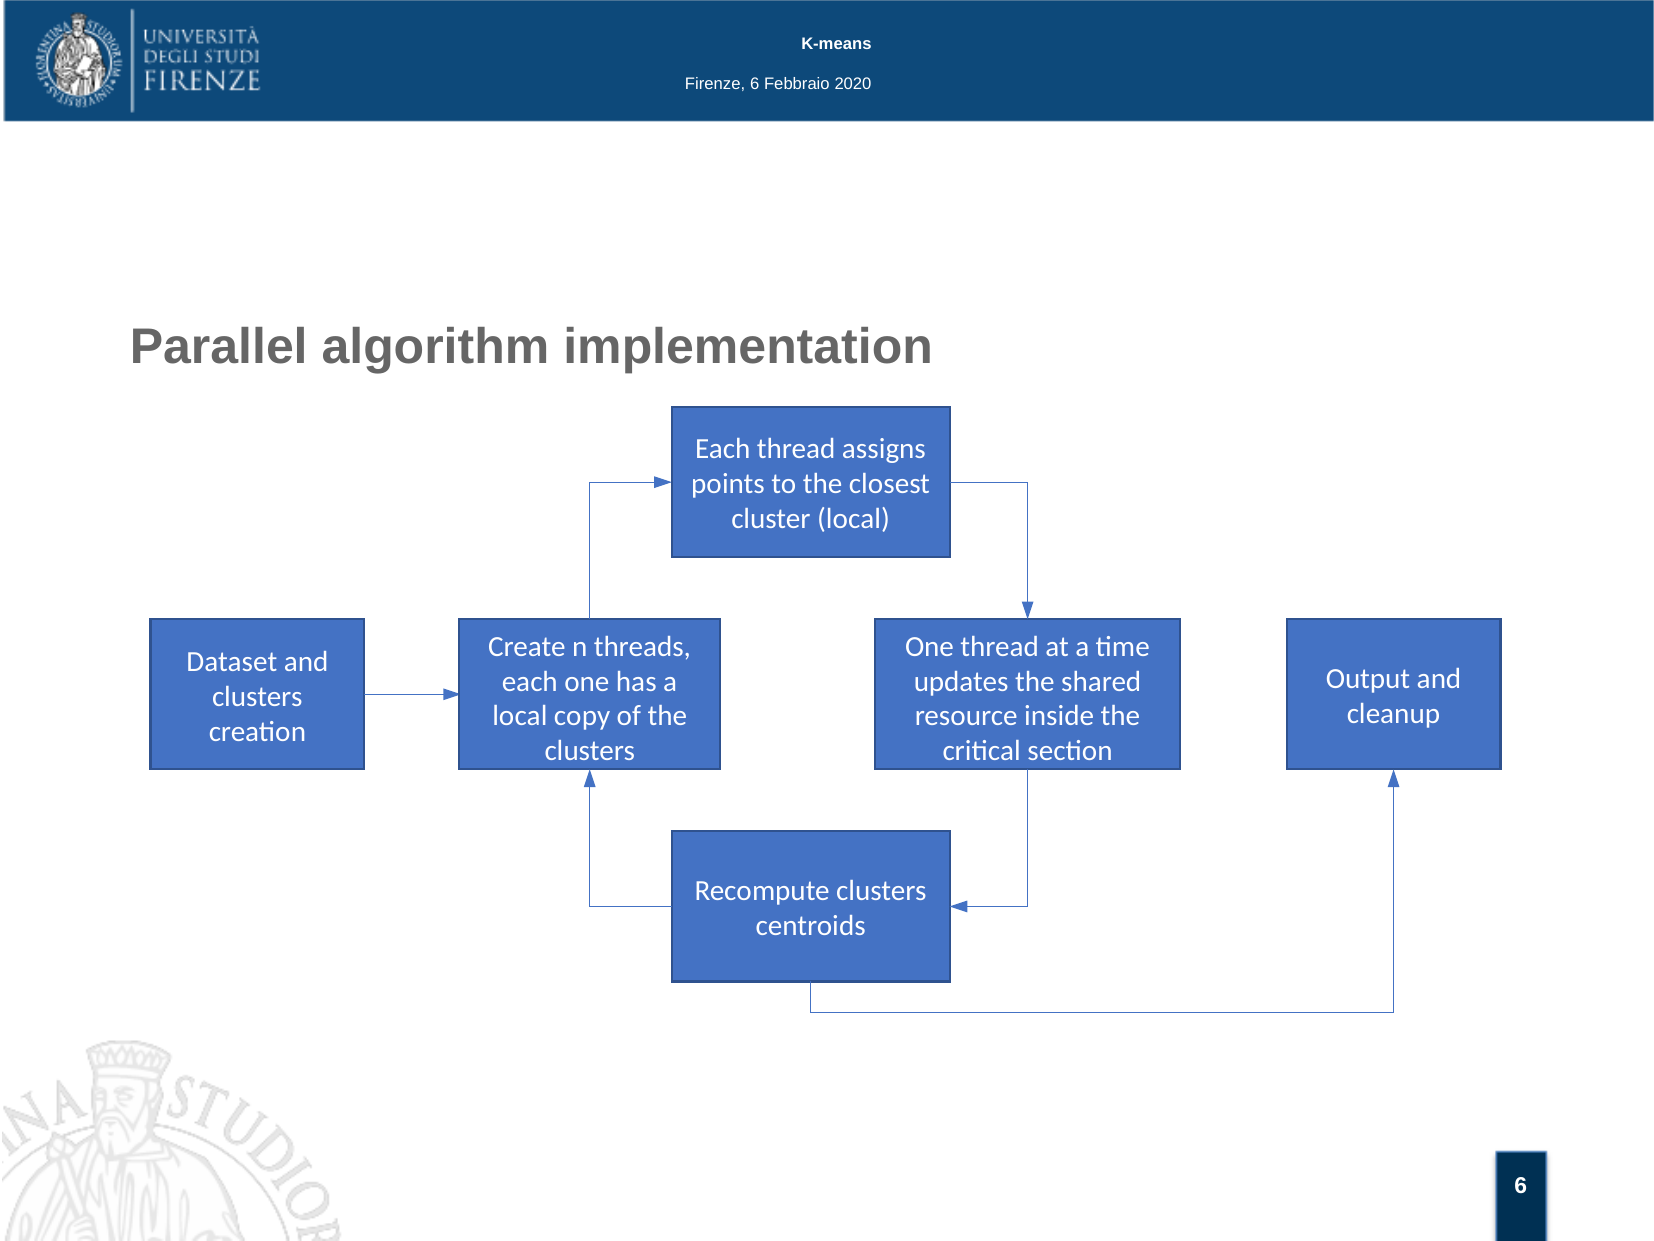

K-means
Firenze, 6 Febbraio 2020
Parallel algorithm implementation
Each thread assigns points to the closest cluster (local)
Dataset and clusters creation
Create n threads, each one has a local copy of the clusters
One thread at a time updates the shared resource inside the critical section
Output and cleanup
Recompute clusters centroids
6